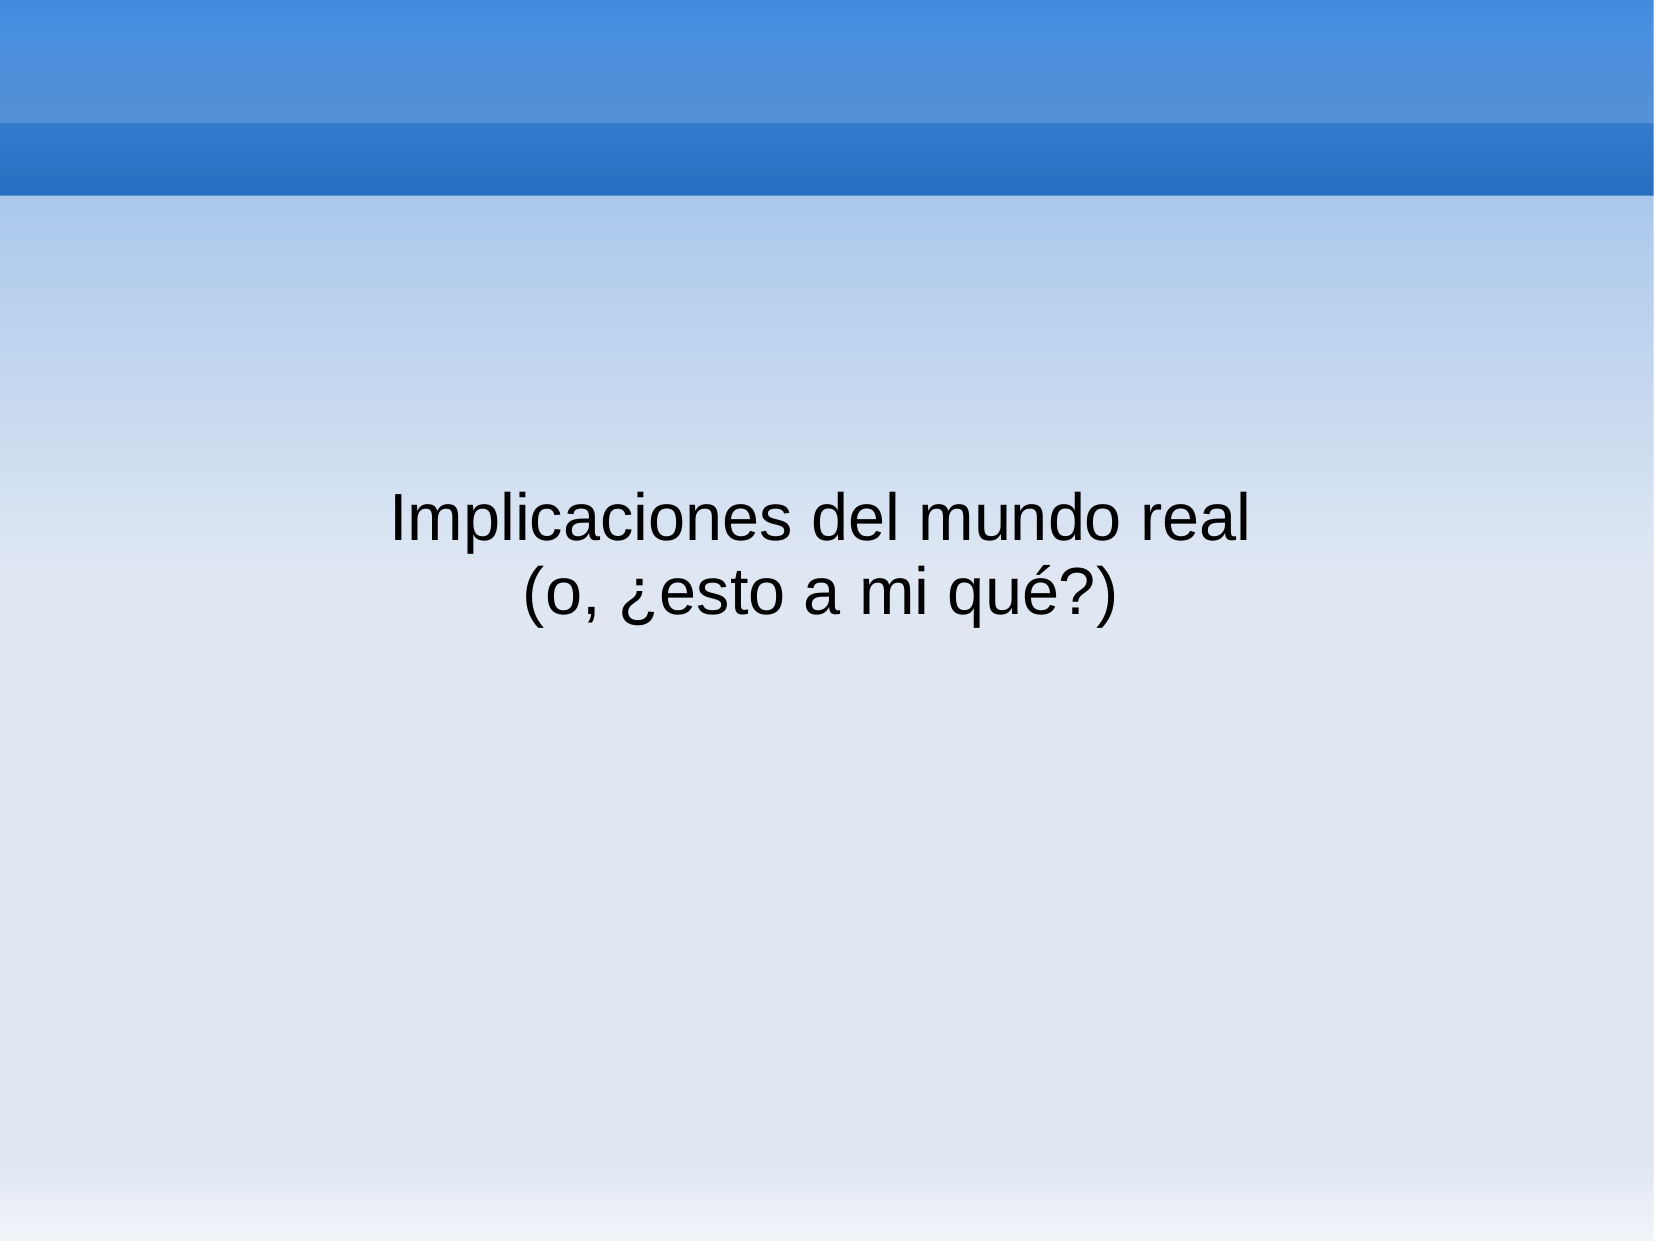

#
Implicaciones del mundo real
(o, ¿esto a mi qué?)